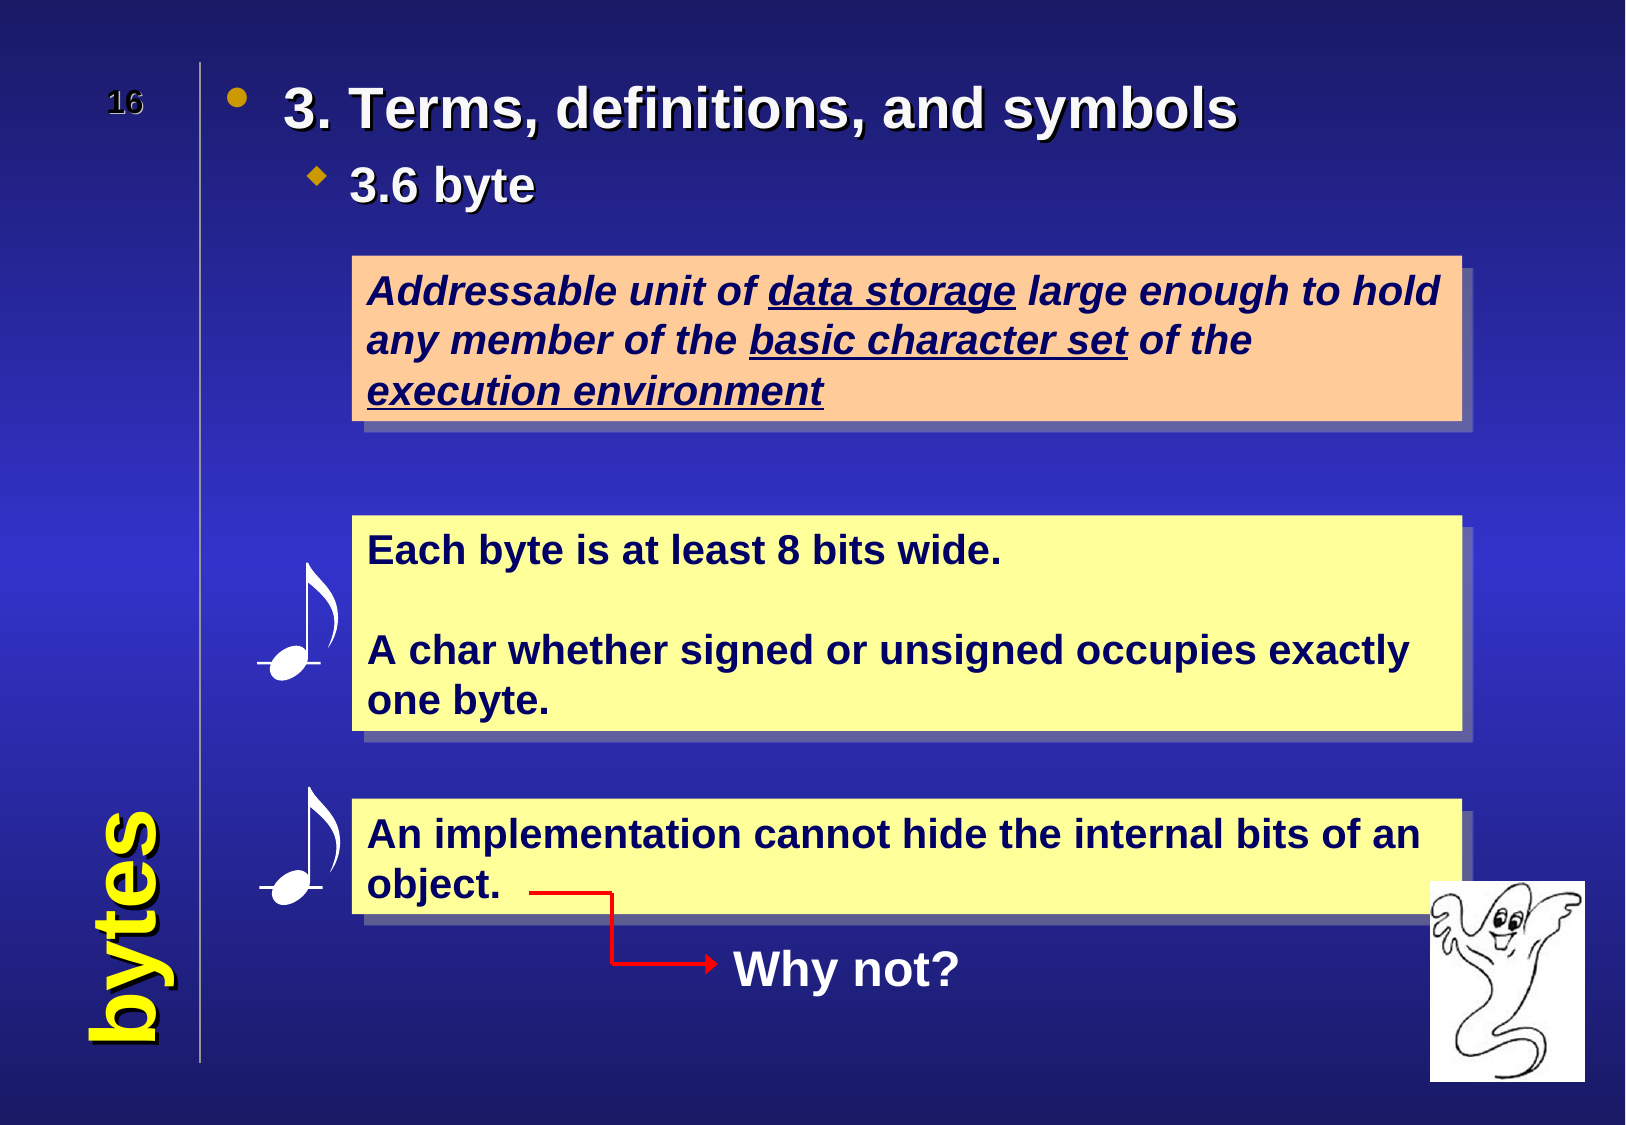

16
3. Terms, definitions, and symbols
3.6 byte
Addressable unit of data storage large enough to hold any member of the basic character set of the execution environment
Each byte is at least 8 bits wide.
A char whether signed or unsigned occupies exactly one byte.
# bytes
An implementation cannot hide the internal bits of an object.
Why not?